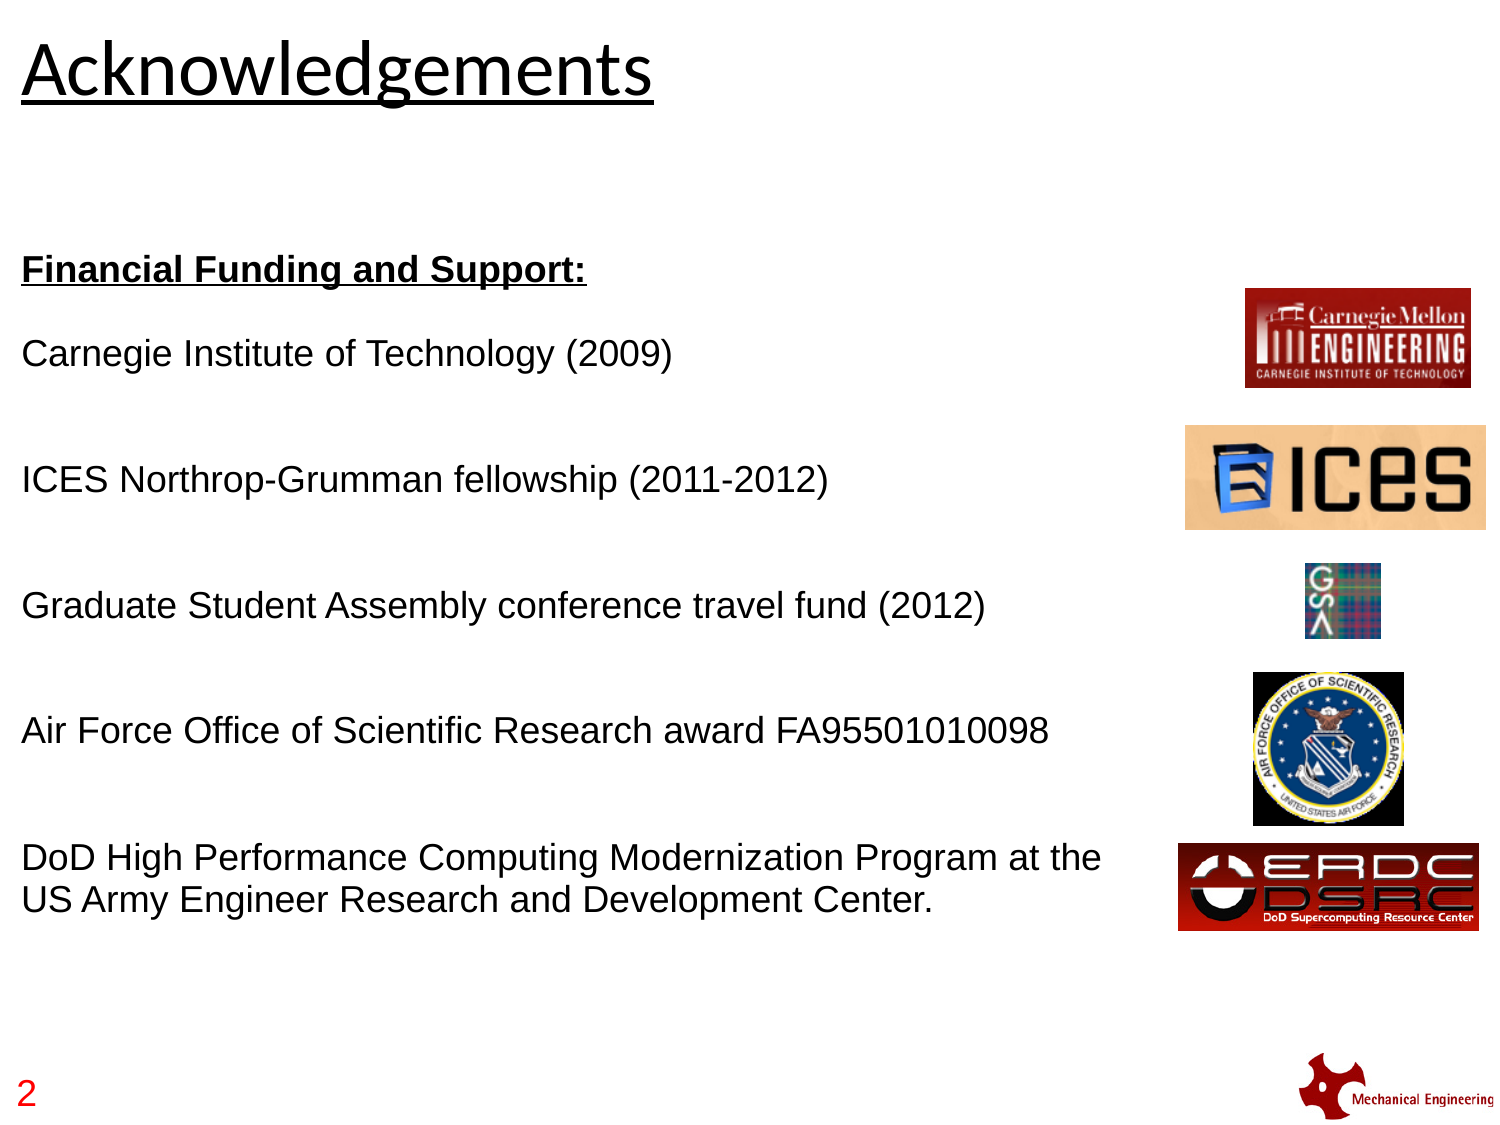

# Acknowledgements
Financial Funding and Support:
Carnegie Institute of Technology (2009)
ICES Northrop-Grumman fellowship (2011-2012)
Graduate Student Assembly conference travel fund (2012)
Air Force Office of Scientific Research award FA95501010098
DoD High Performance Computing Modernization Program at the US Army Engineer Research and Development Center.